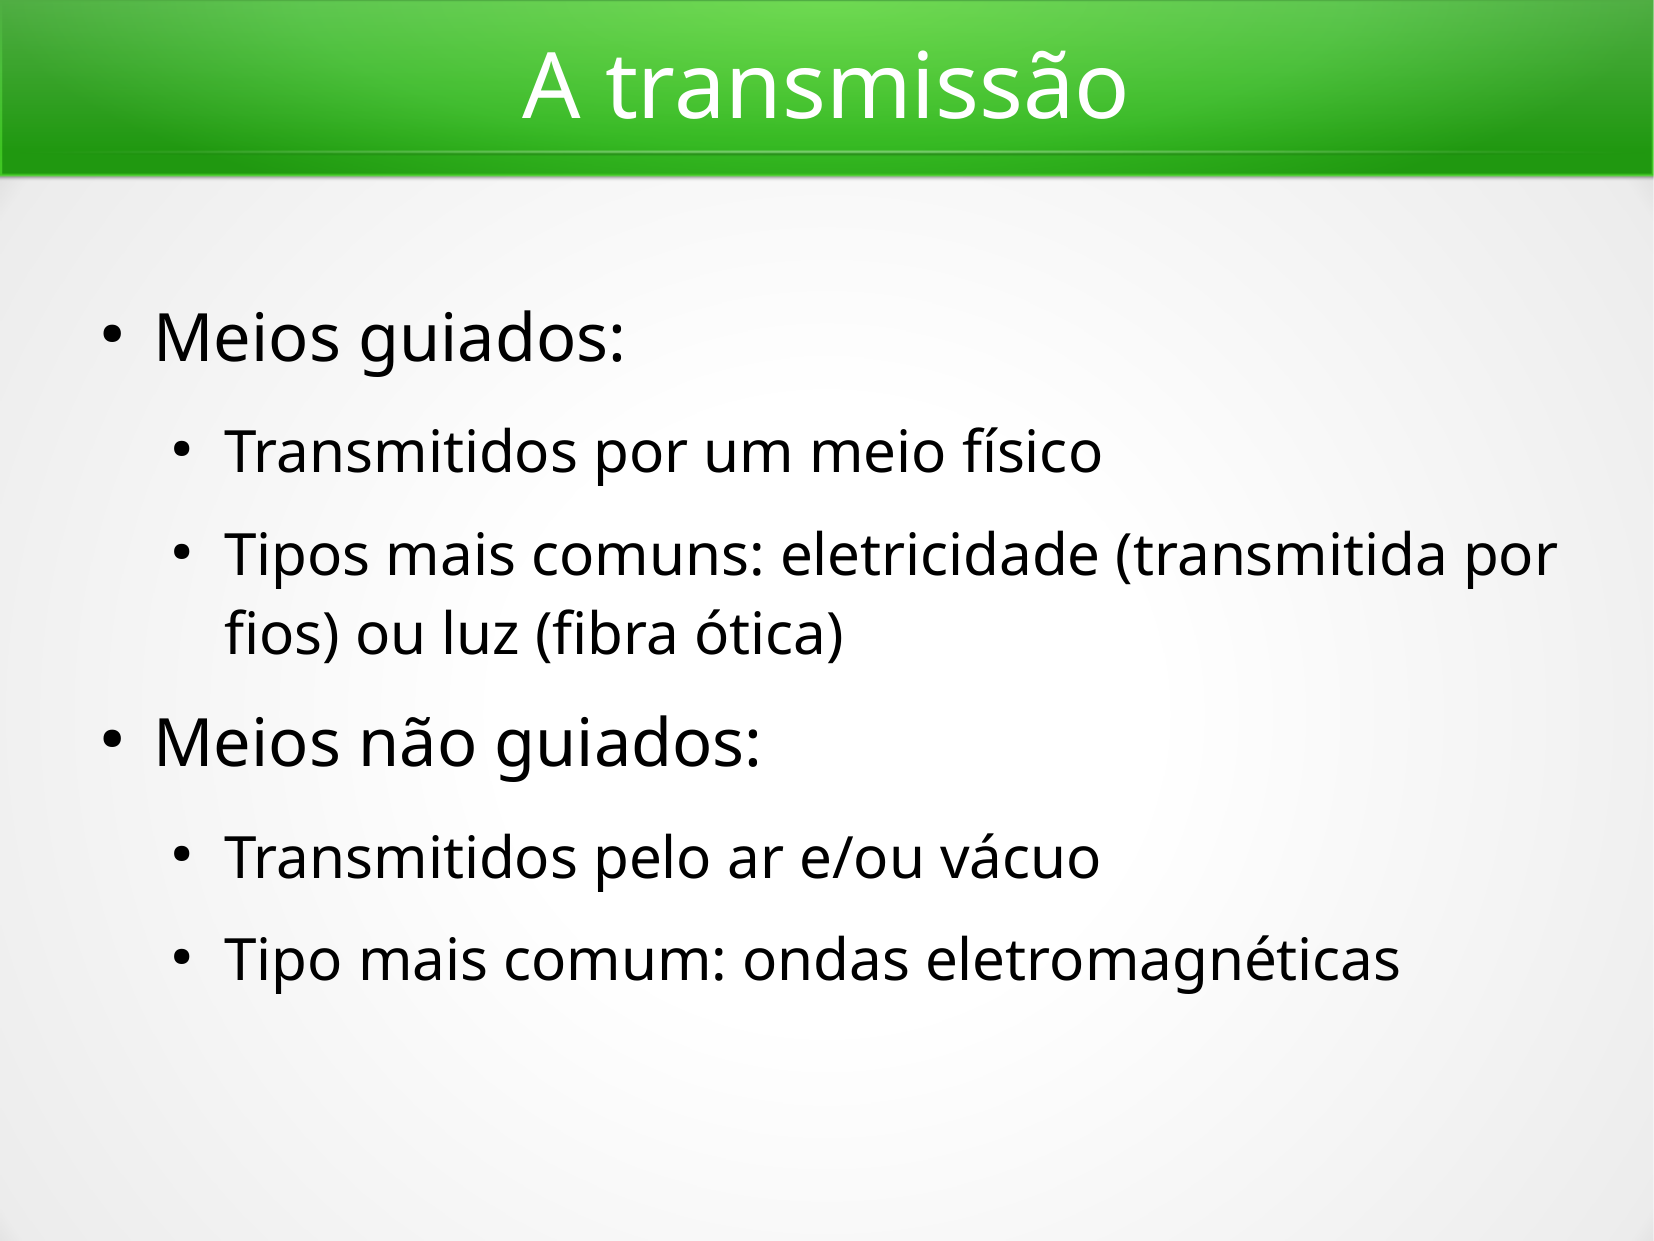

# A transmissão
Meios guiados:
Transmitidos por um meio físico
Tipos mais comuns: eletricidade (transmitida por fios) ou luz (fibra ótica)
Meios não guiados:
Transmitidos pelo ar e/ou vácuo
Tipo mais comum: ondas eletromagnéticas